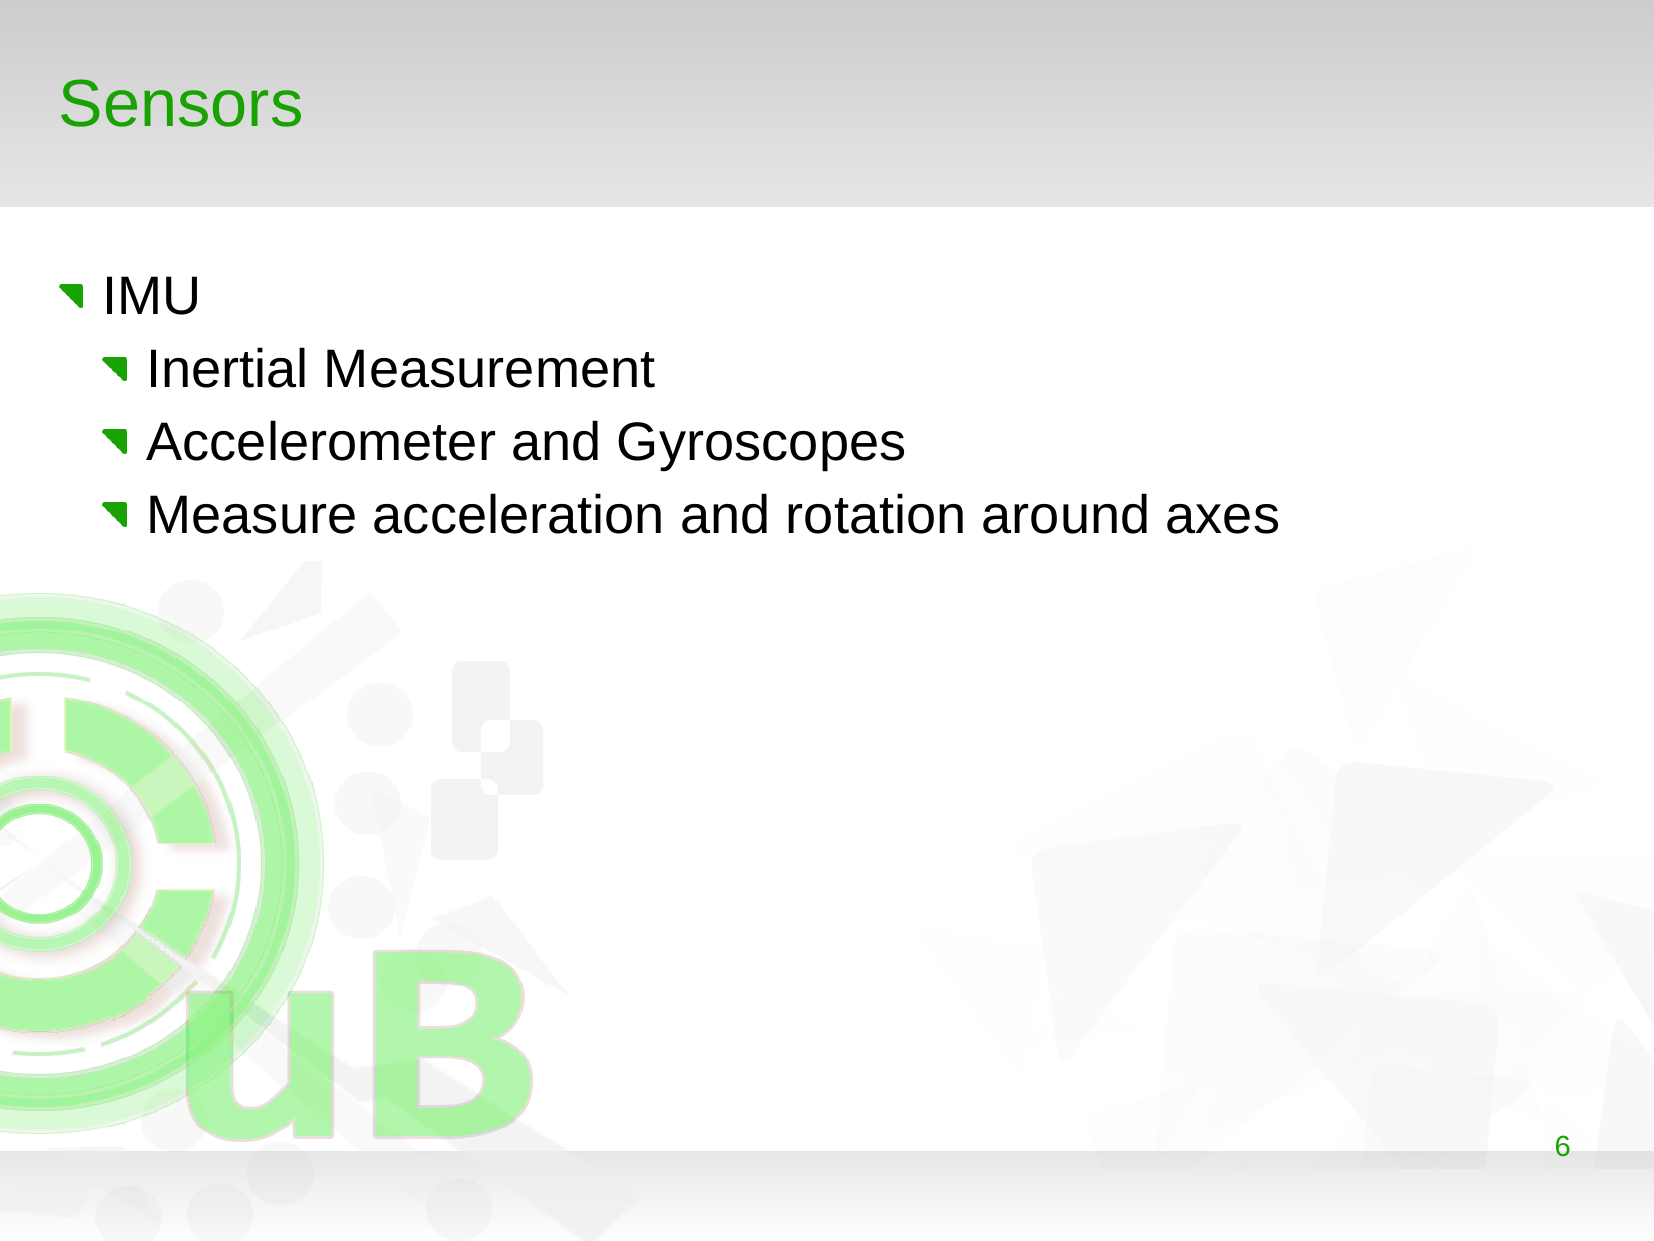

# Sensors
IMU
Inertial Measurement
Accelerometer and Gyroscopes
Measure acceleration and rotation around axes
6